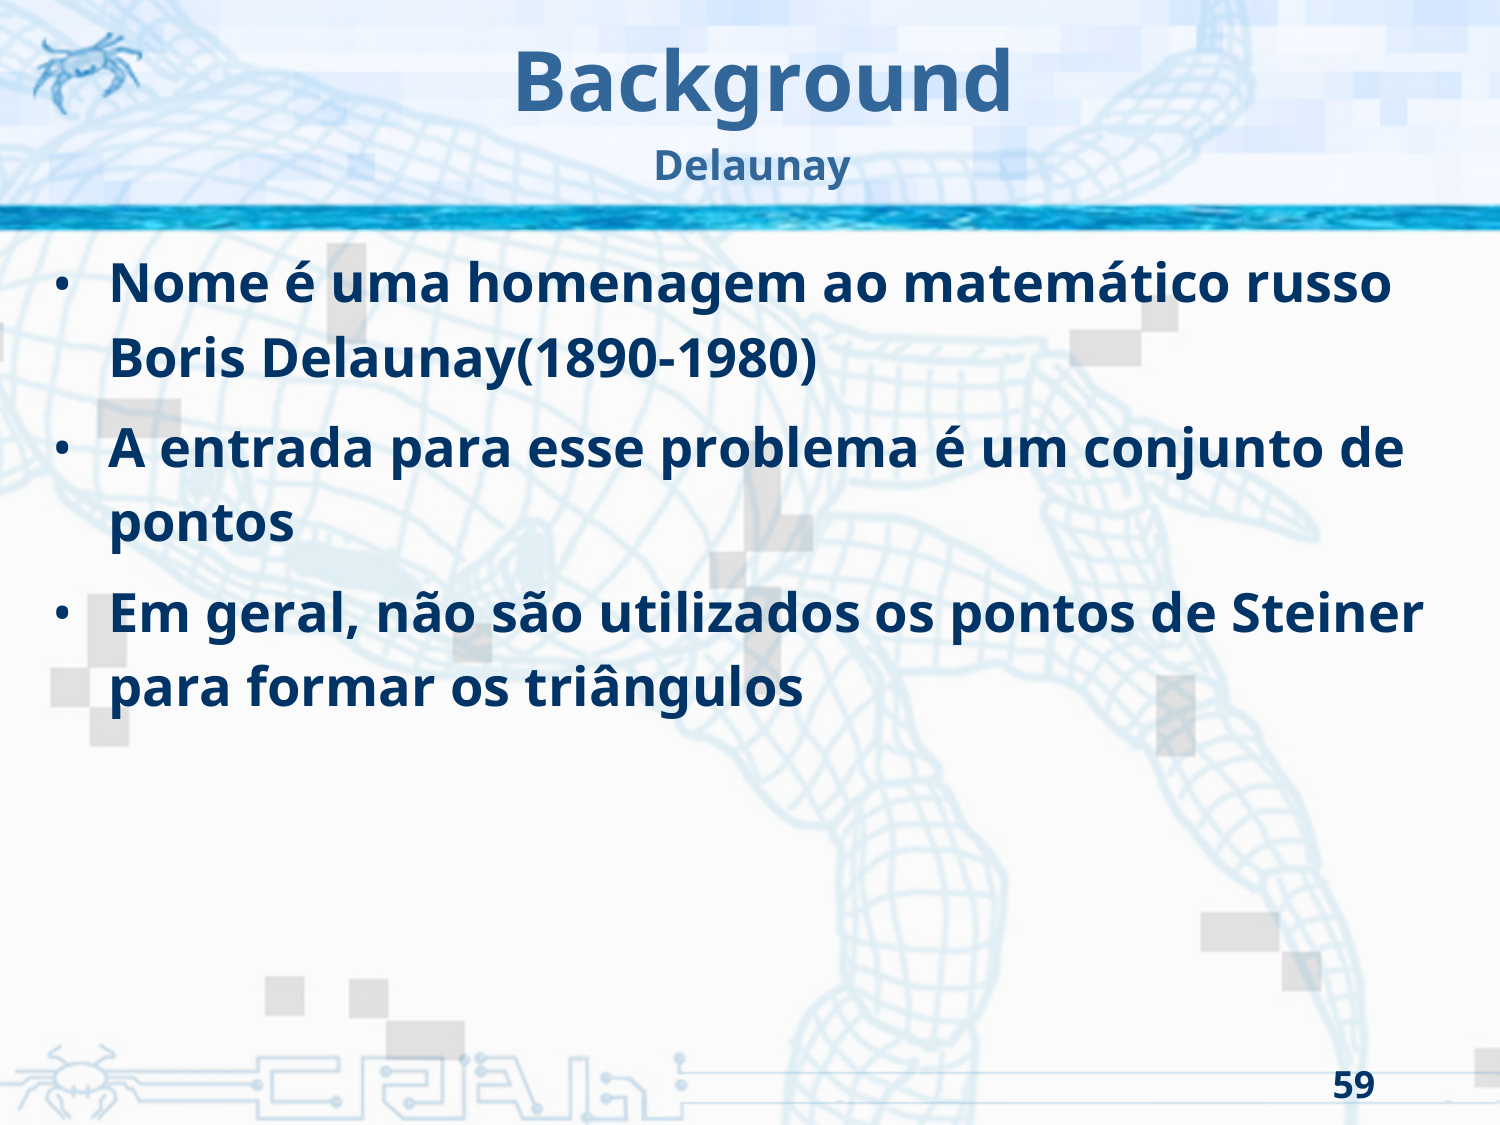

Background
Delaunay
Nome é uma homenagem ao matemático russo Boris Delaunay(1890-1980)
A entrada para esse problema é um conjunto de pontos
Em geral, não são utilizados os pontos de Steiner para formar os triângulos